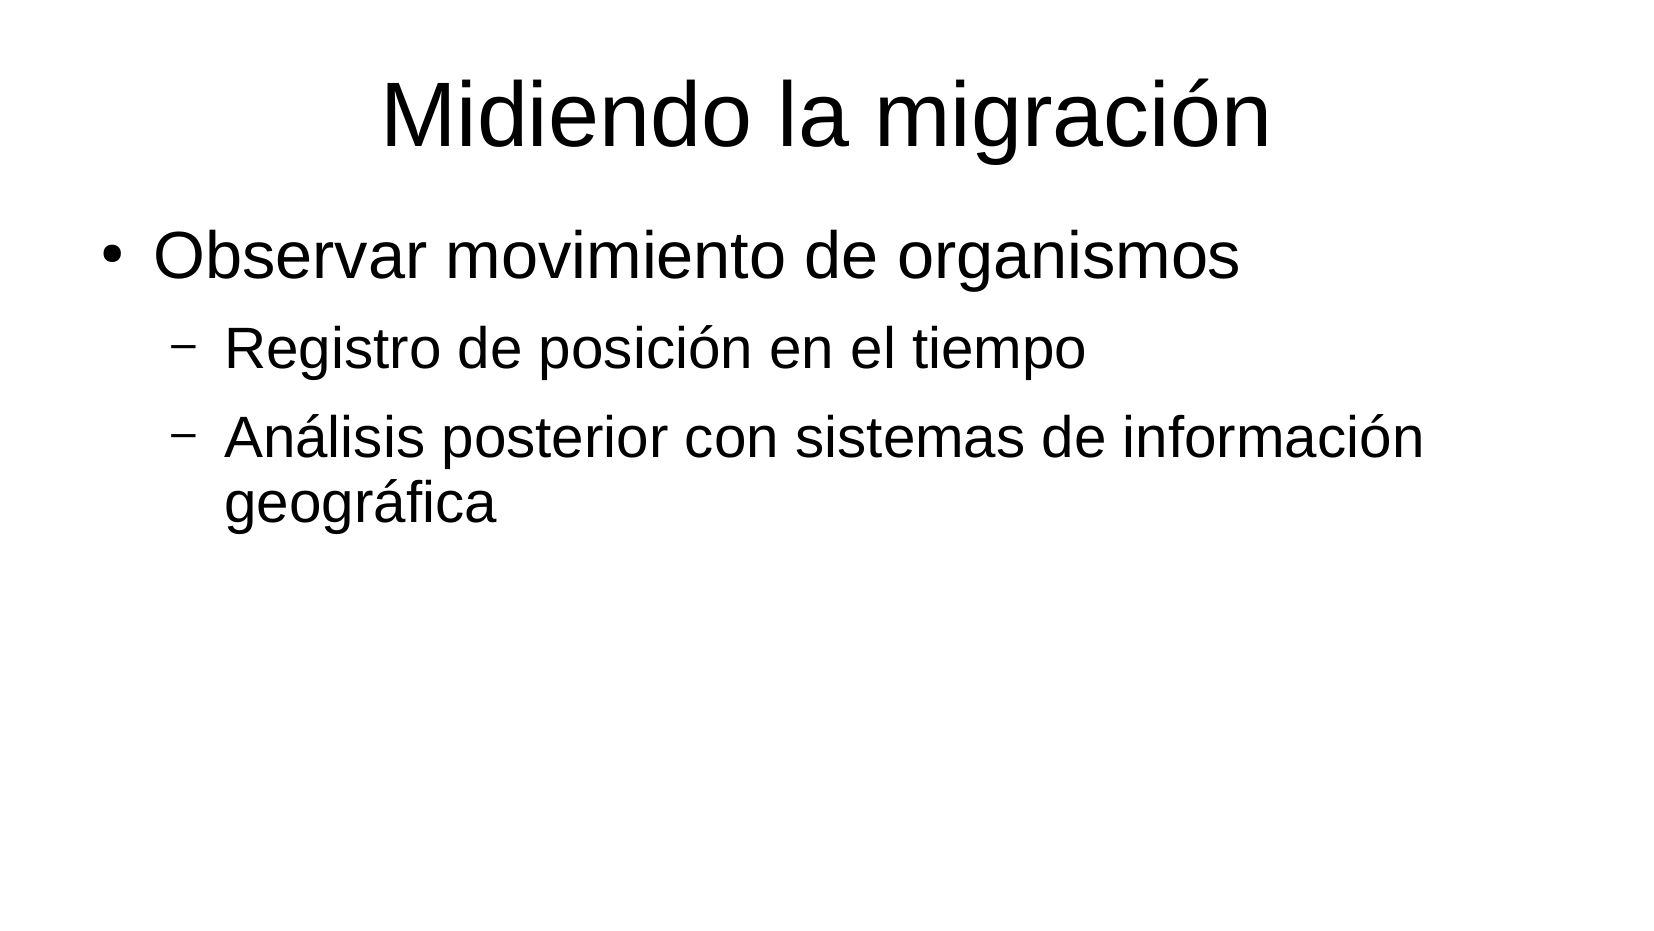

# Midiendo la migración
Observar movimiento de organismos
Registro de posición en el tiempo
Análisis posterior con sistemas de información geográfica